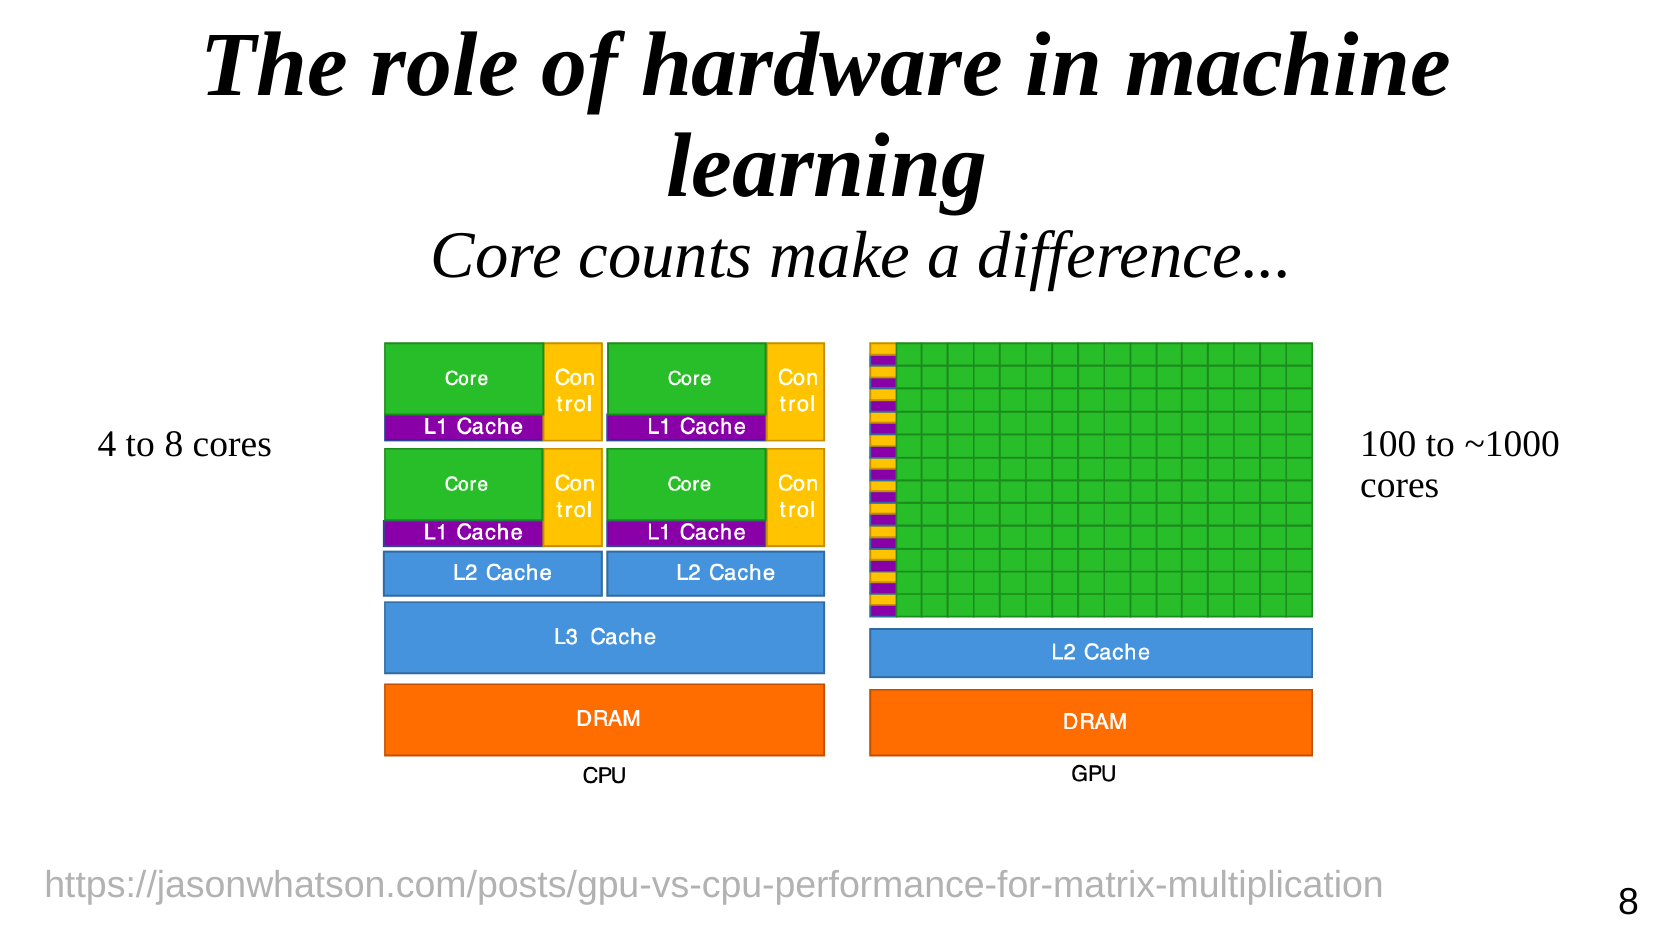

The role of hardware in machine learning
# Core counts make a difference...
4 to 8 cores
100 to ~1000
cores
https://jasonwhatson.com/posts/gpu-vs-cpu-performance-for-matrix-multiplication
8